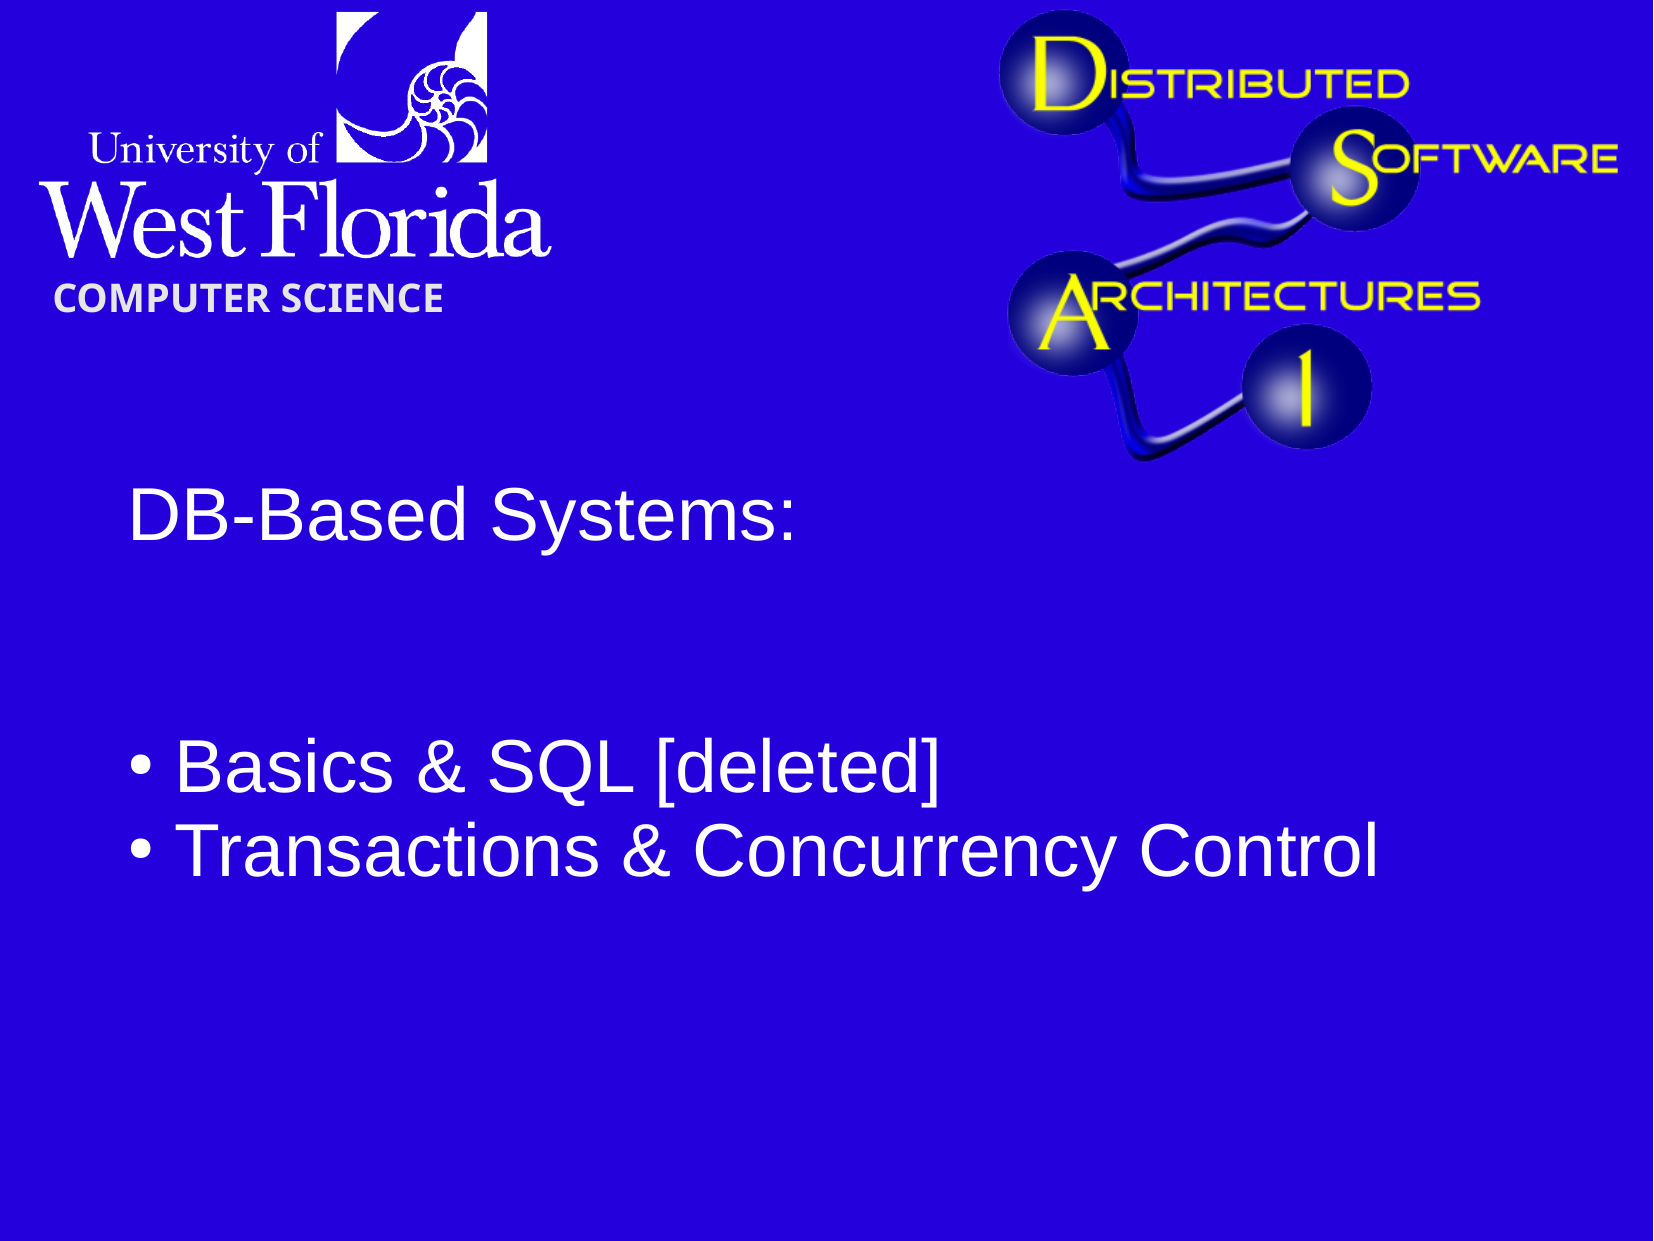

COMPUTER SCIENCE
DB-Based Systems:
 Basics & SQL [deleted]
 Transactions & Concurrency Control